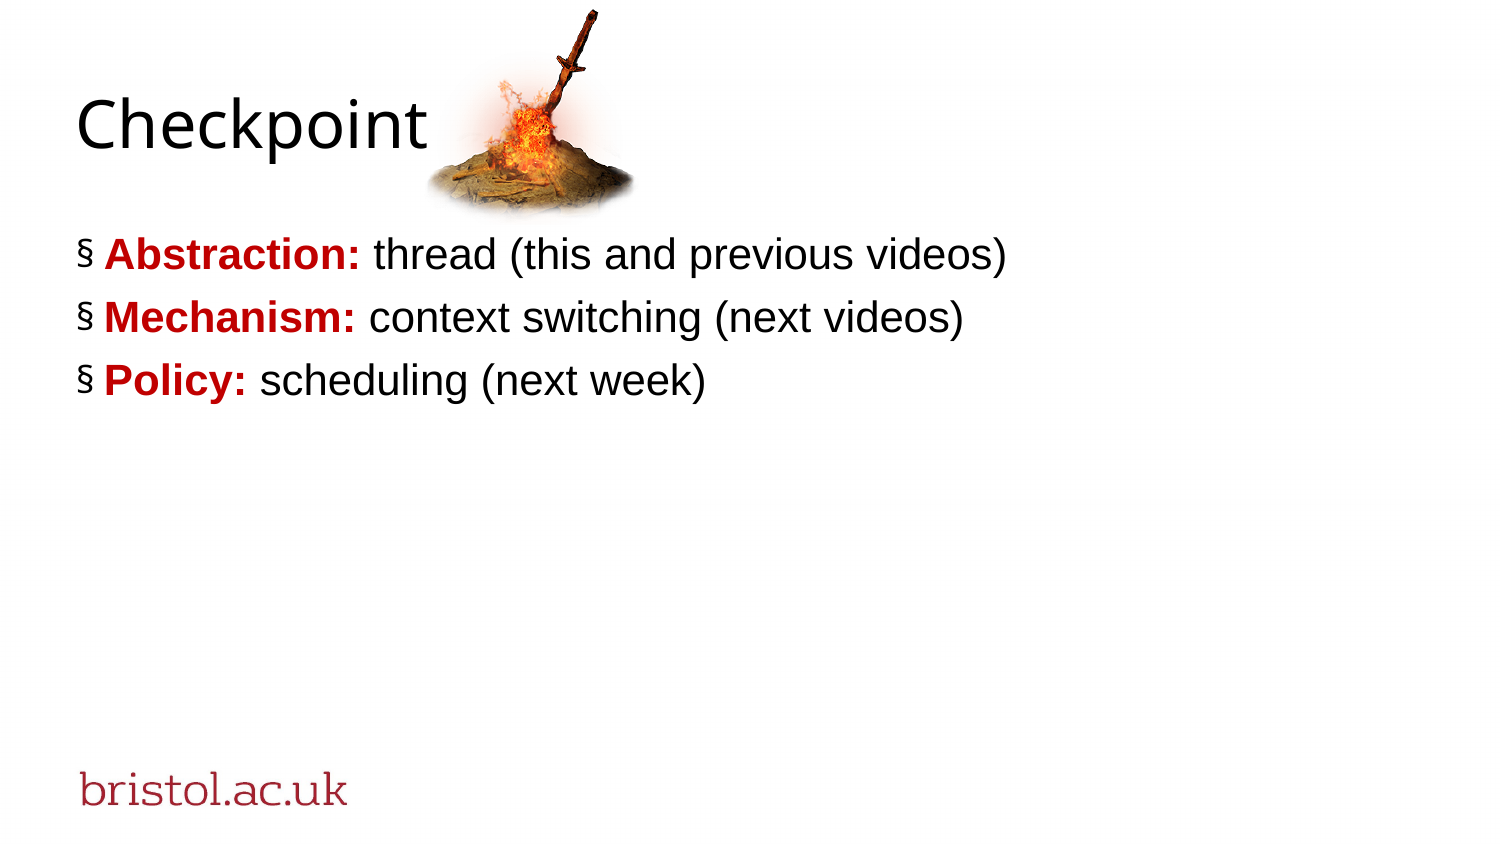

# Checkpoint
Abstraction: thread (this and previous videos)
Mechanism: context switching (next videos)
Policy: scheduling (next week)